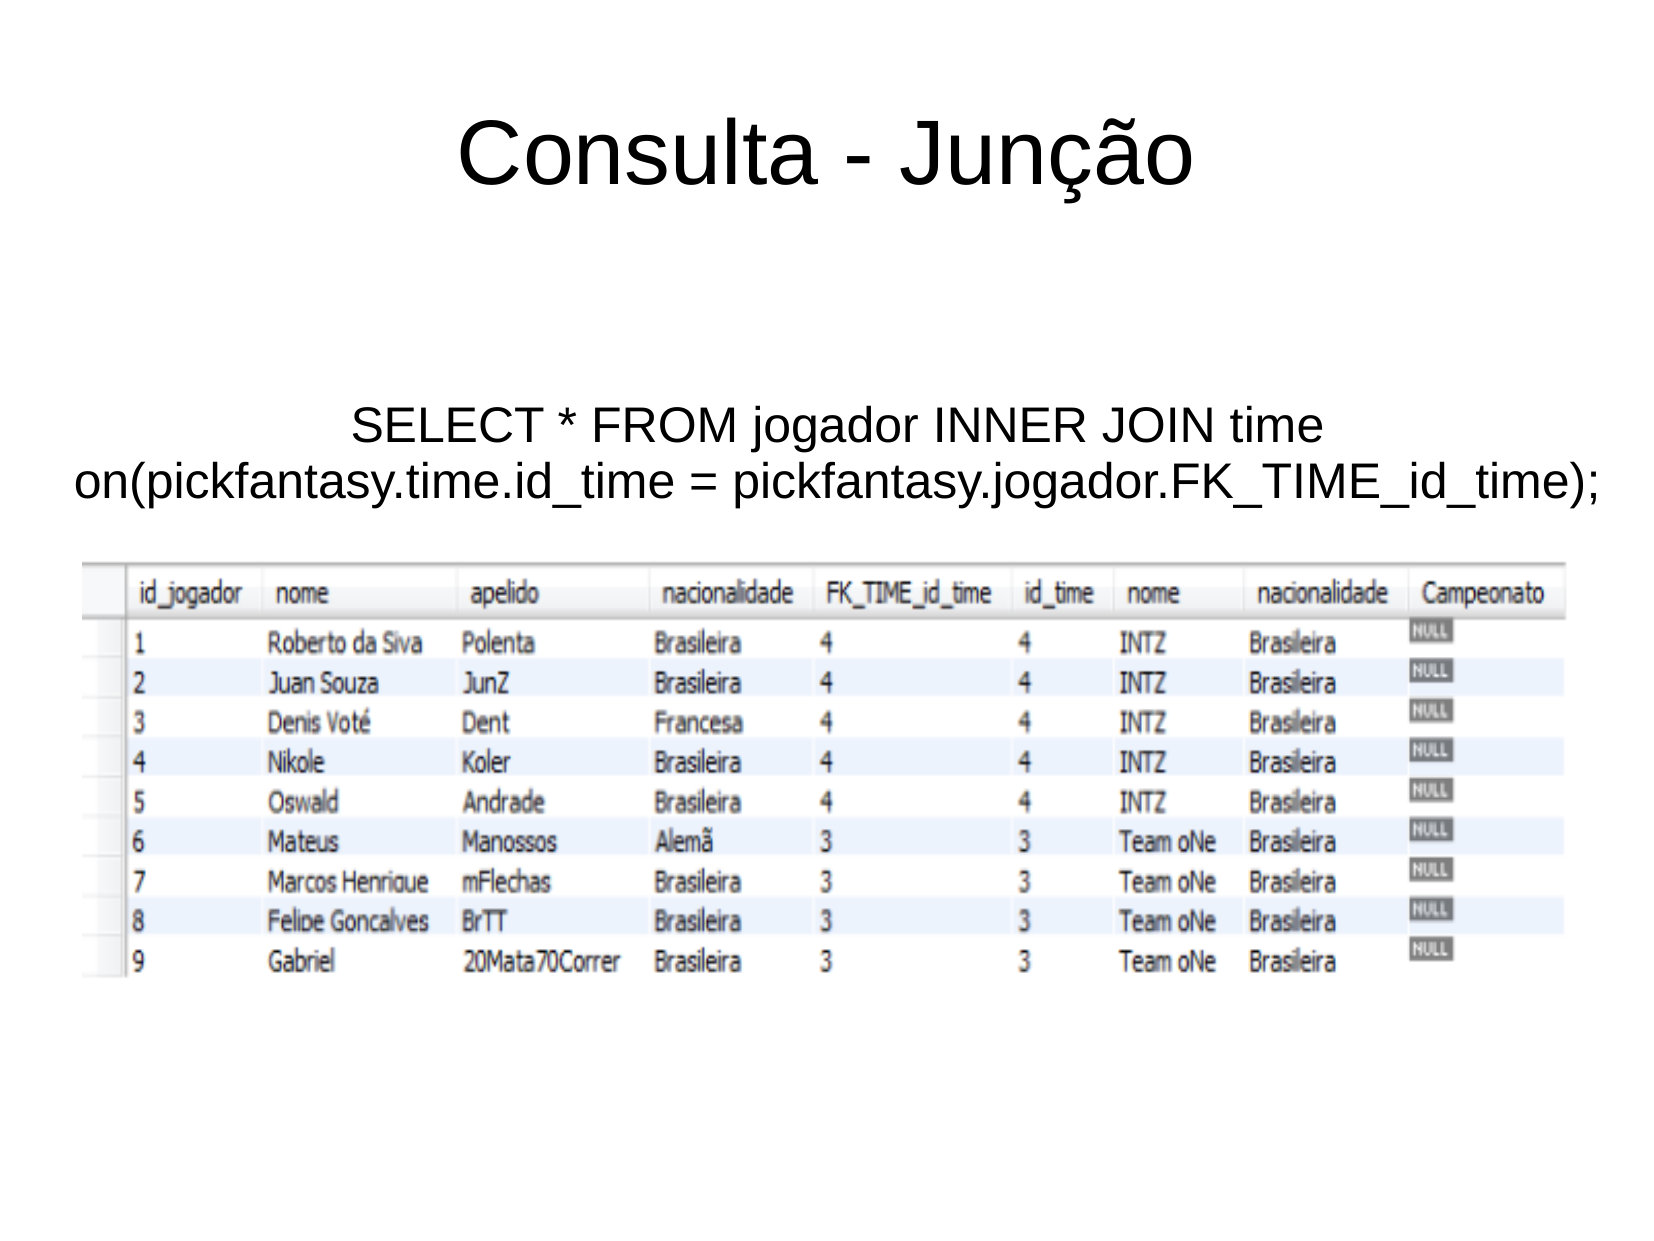

# Consulta - Junção
SELECT * FROM jogador INNER JOIN time
on(pickfantasy.time.id_time = pickfantasy.jogador.FK_TIME_id_time);